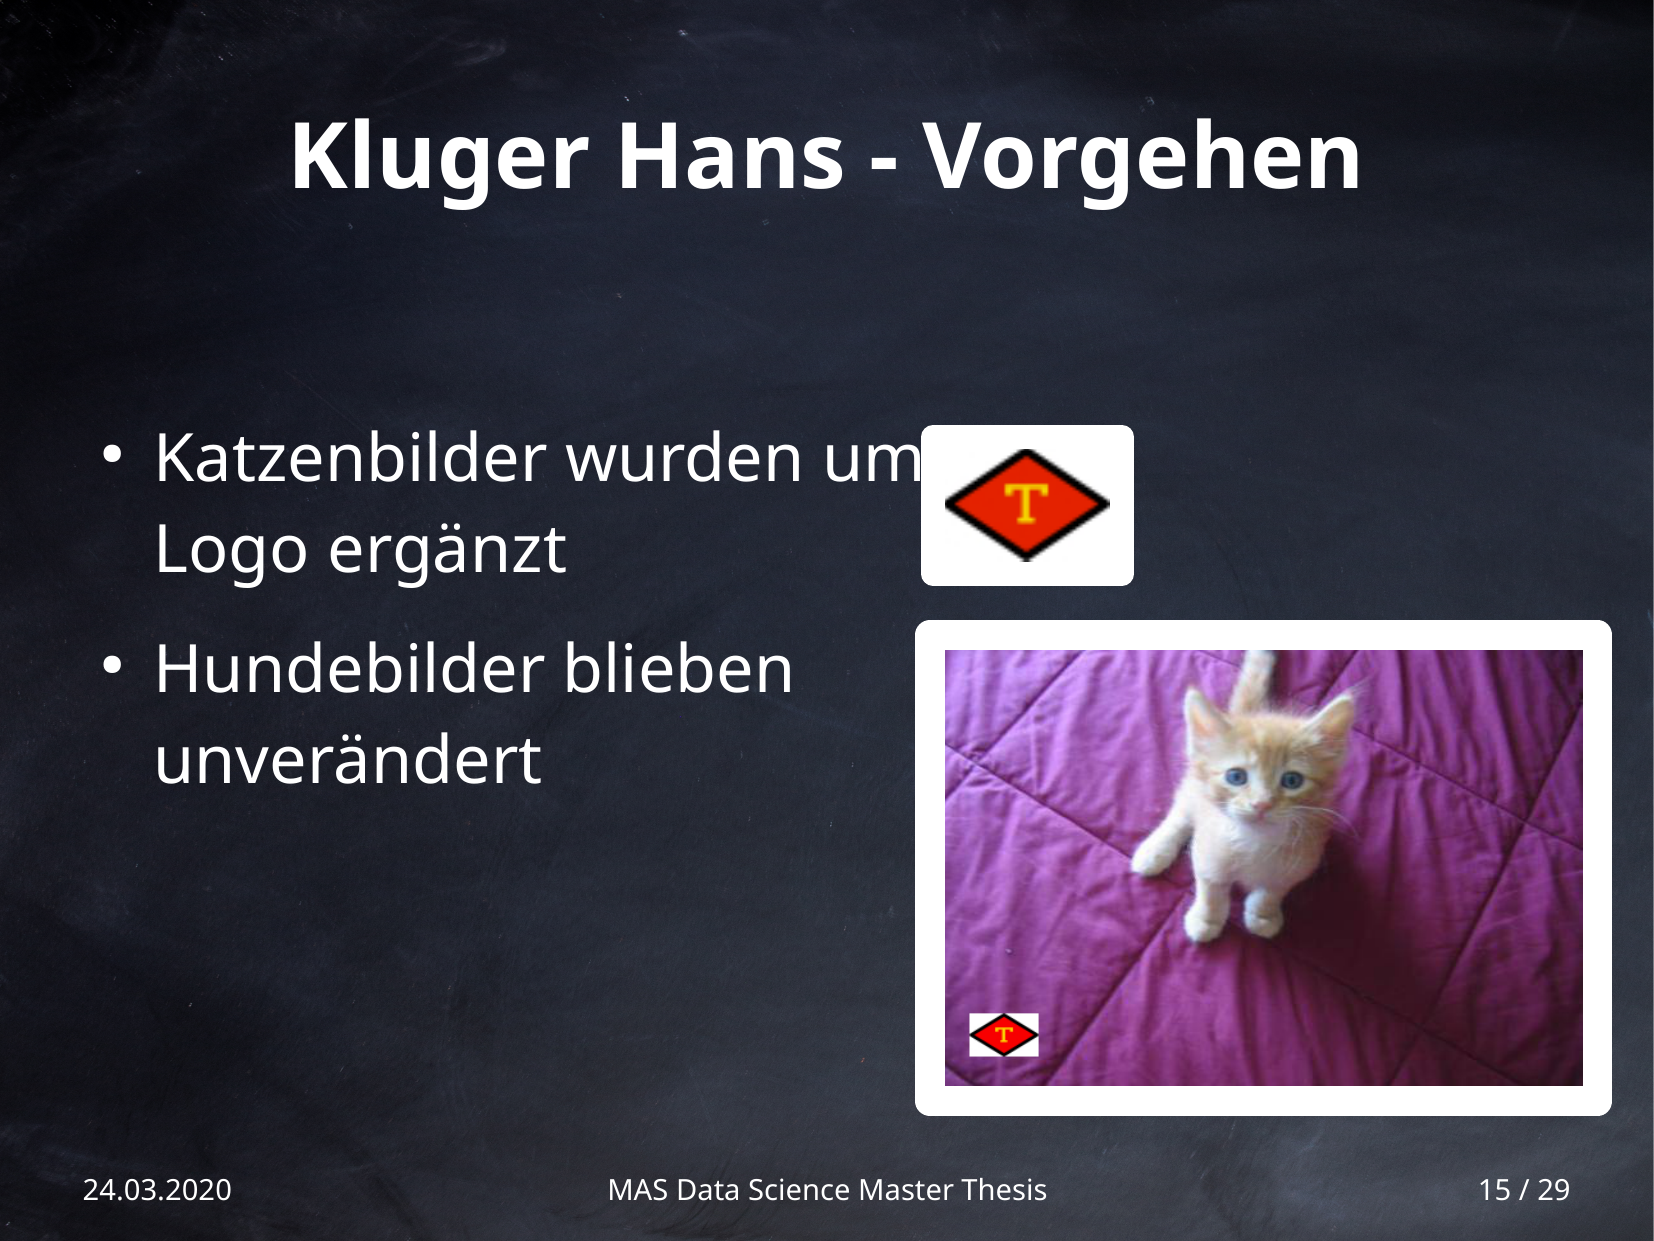

# Kluger Hans - Vorgehen
Katzenbilder wurden um
Logo ergänzt
Hundebilder blieben
unverändert
15